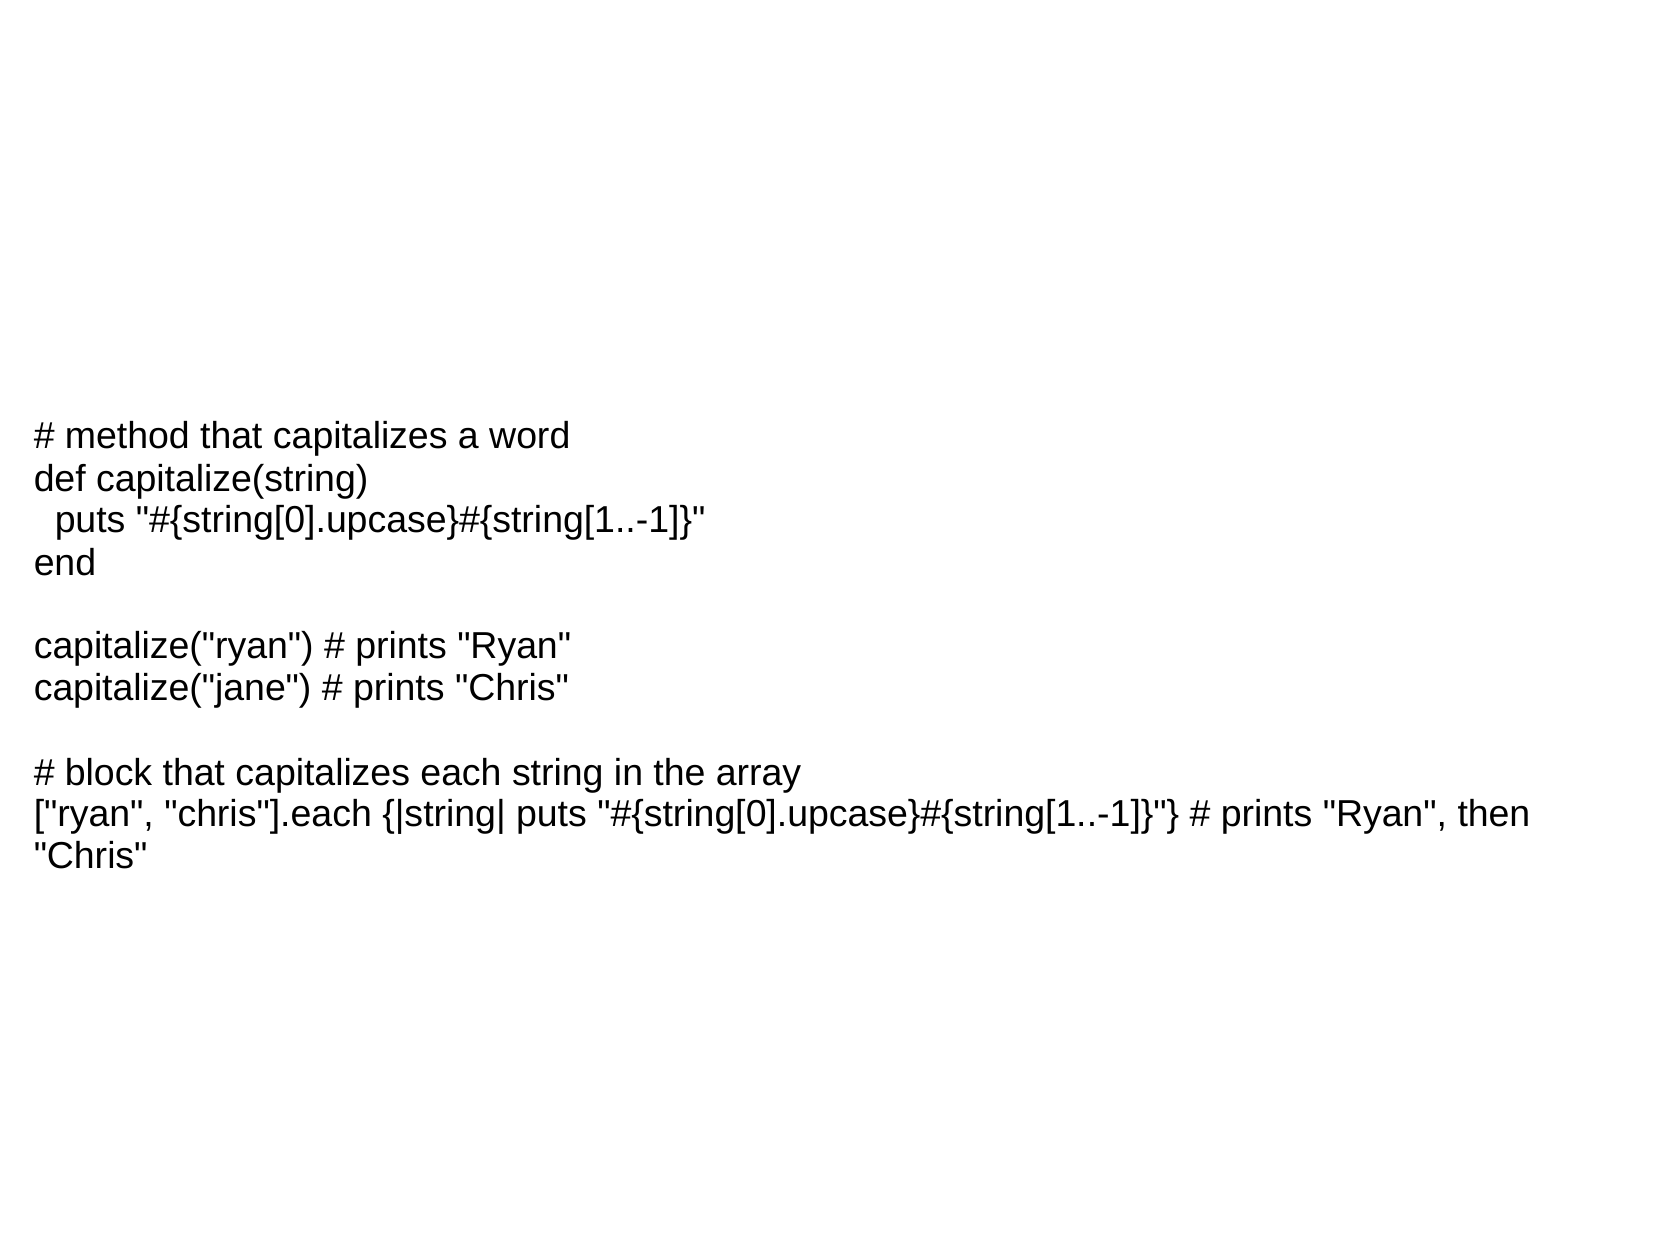

# method that capitalizes a word
def capitalize(string)
 puts "#{string[0].upcase}#{string[1..-1]}"
end
capitalize("ryan") # prints "Ryan"
capitalize("jane") # prints "Chris"
# block that capitalizes each string in the array
["ryan", "chris"].each {|string| puts "#{string[0].upcase}#{string[1..-1]}"} # prints "Ryan", then "Chris"